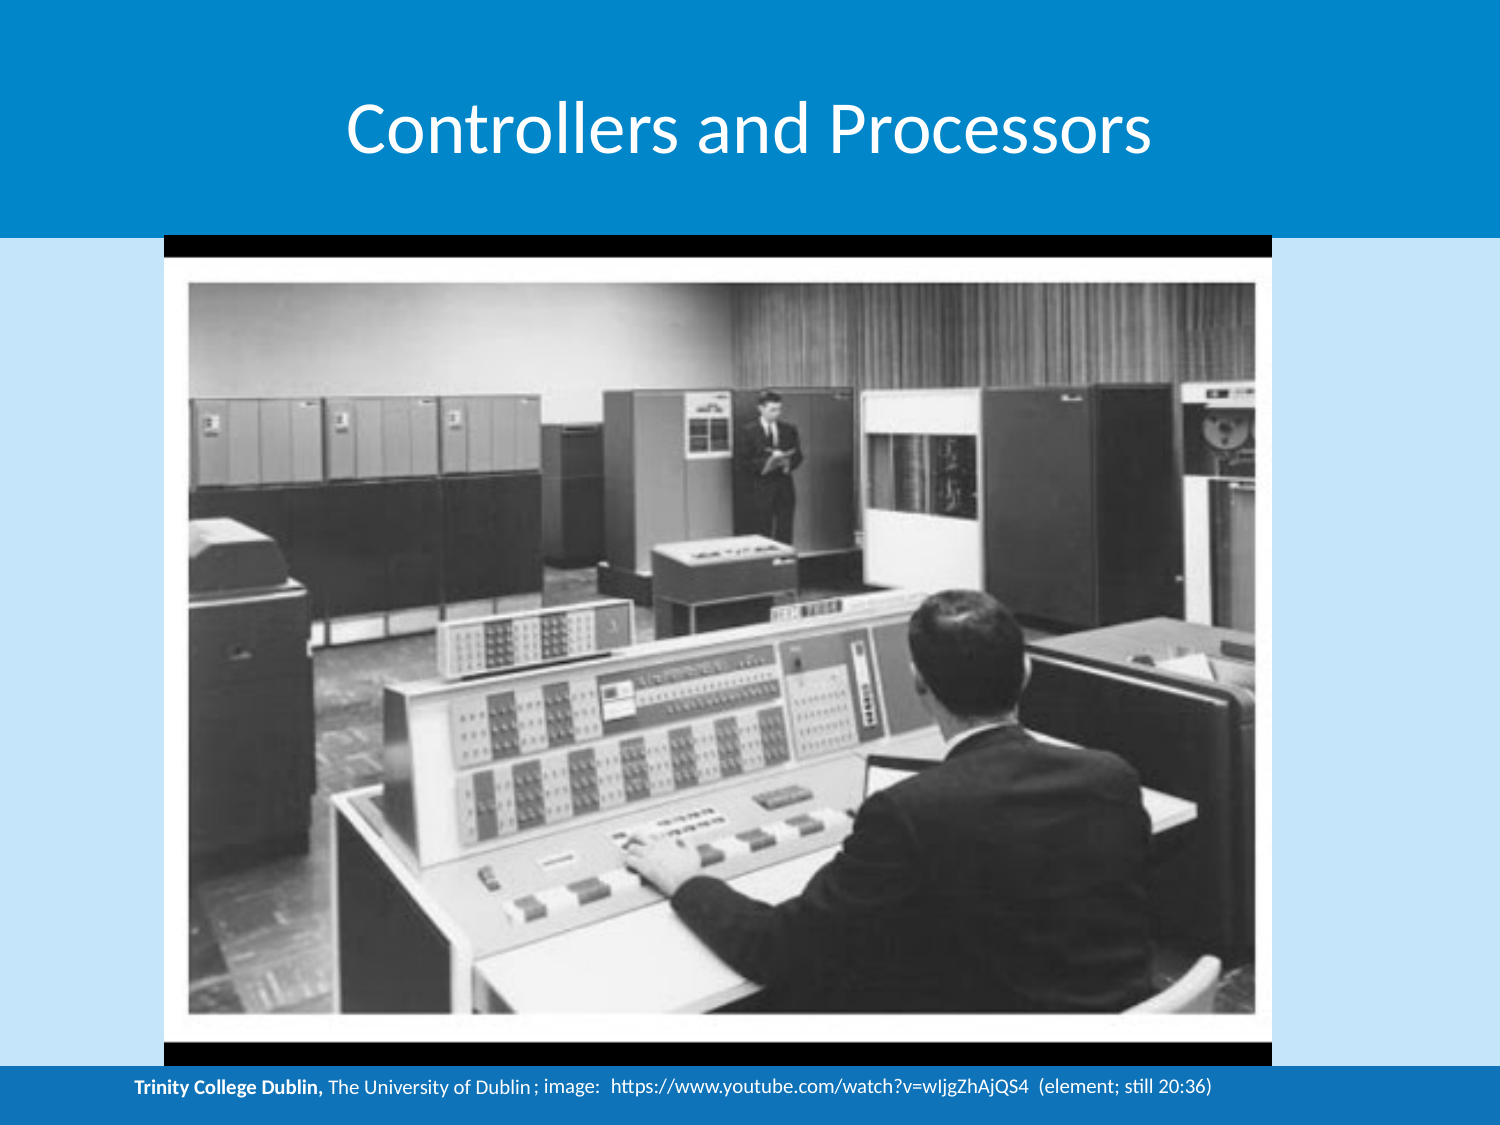

Controllers and Processors
; image:
https://www.youtube.com/watch?v=wIjgZhAjQS4 (element; still 20:36)